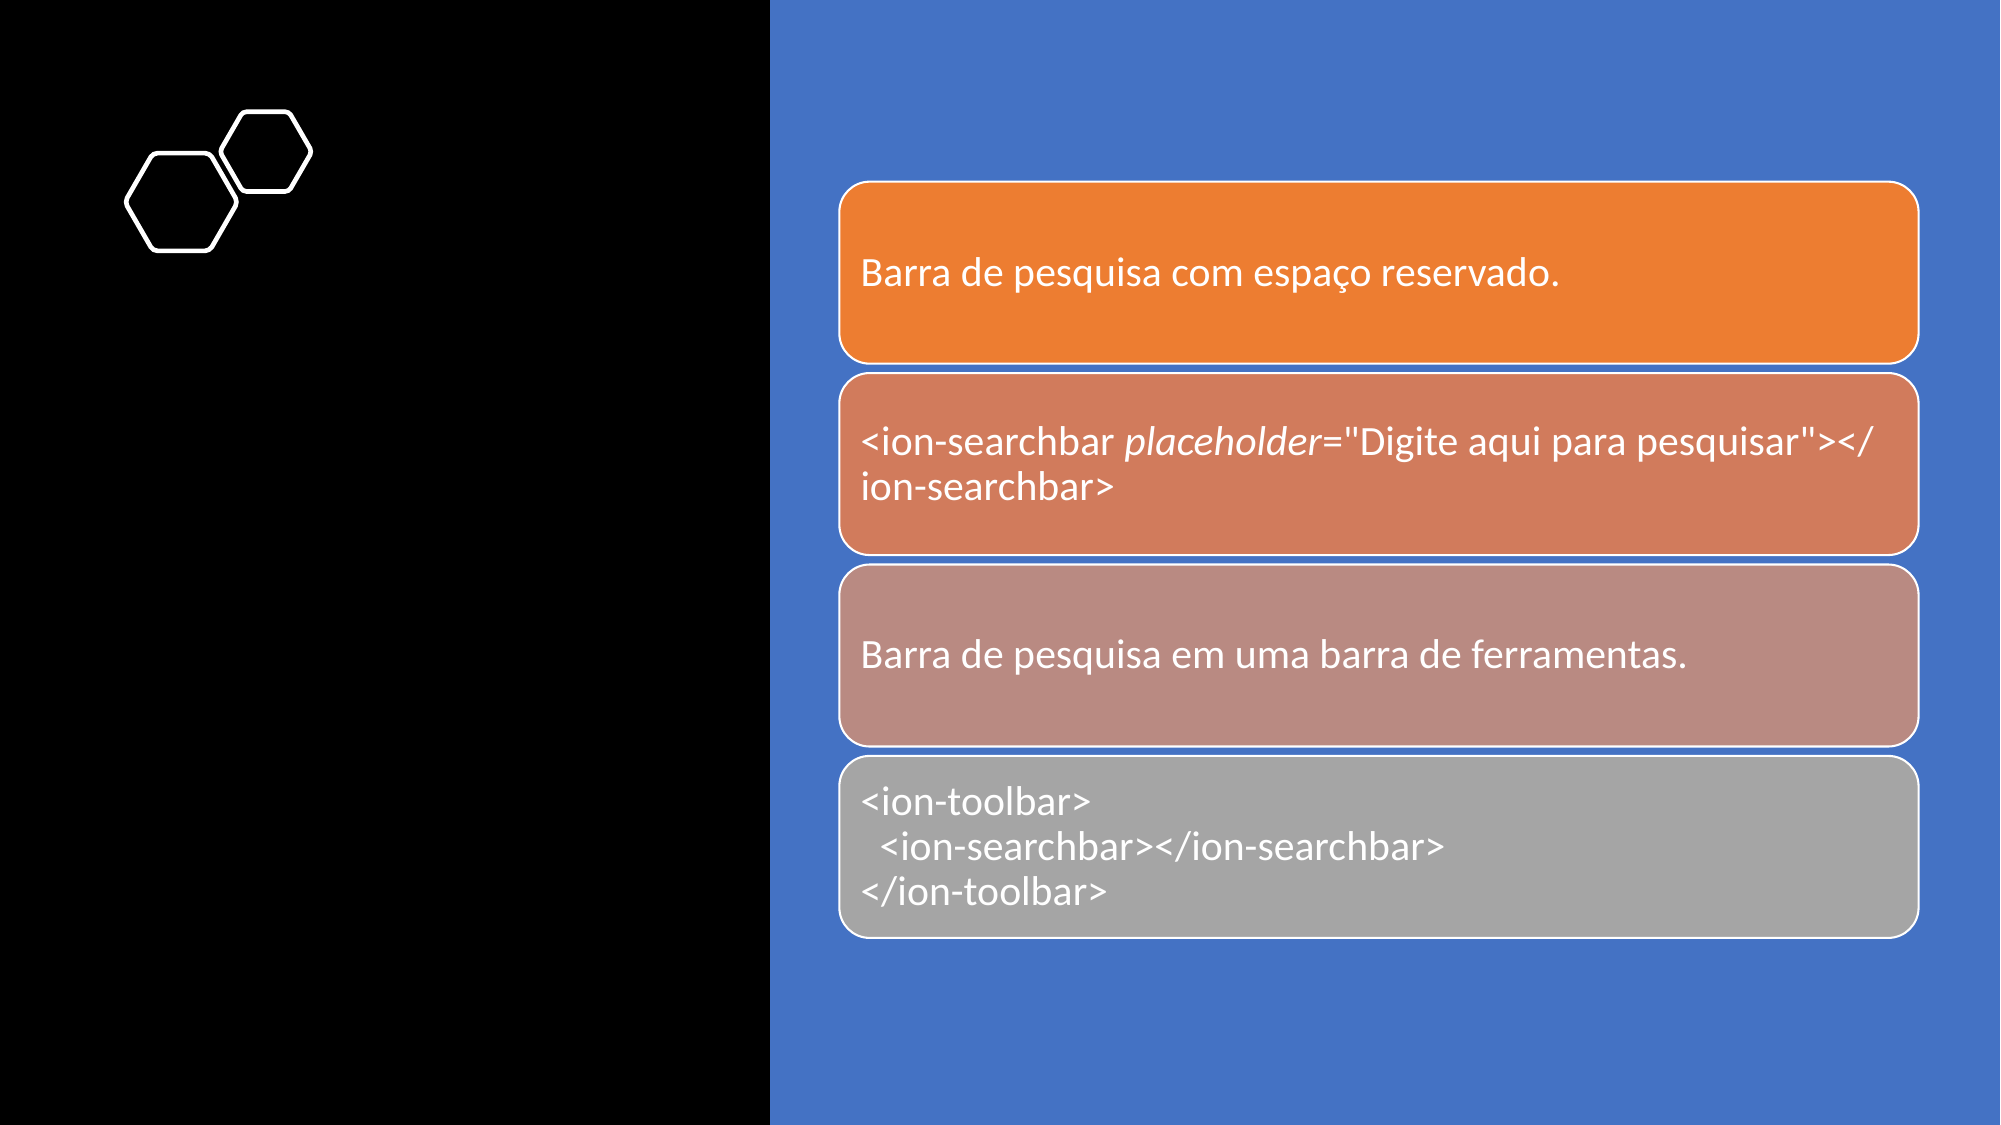

Barra de pesquisa com espaço reservado.
<ion-searchbar placeholder="Digite aqui para pesquisar"></ion-searchbar>
Barra de pesquisa em uma barra de ferramentas.
<ion-toolbar>
  <ion-searchbar></ion-searchbar>
</ion-toolbar>